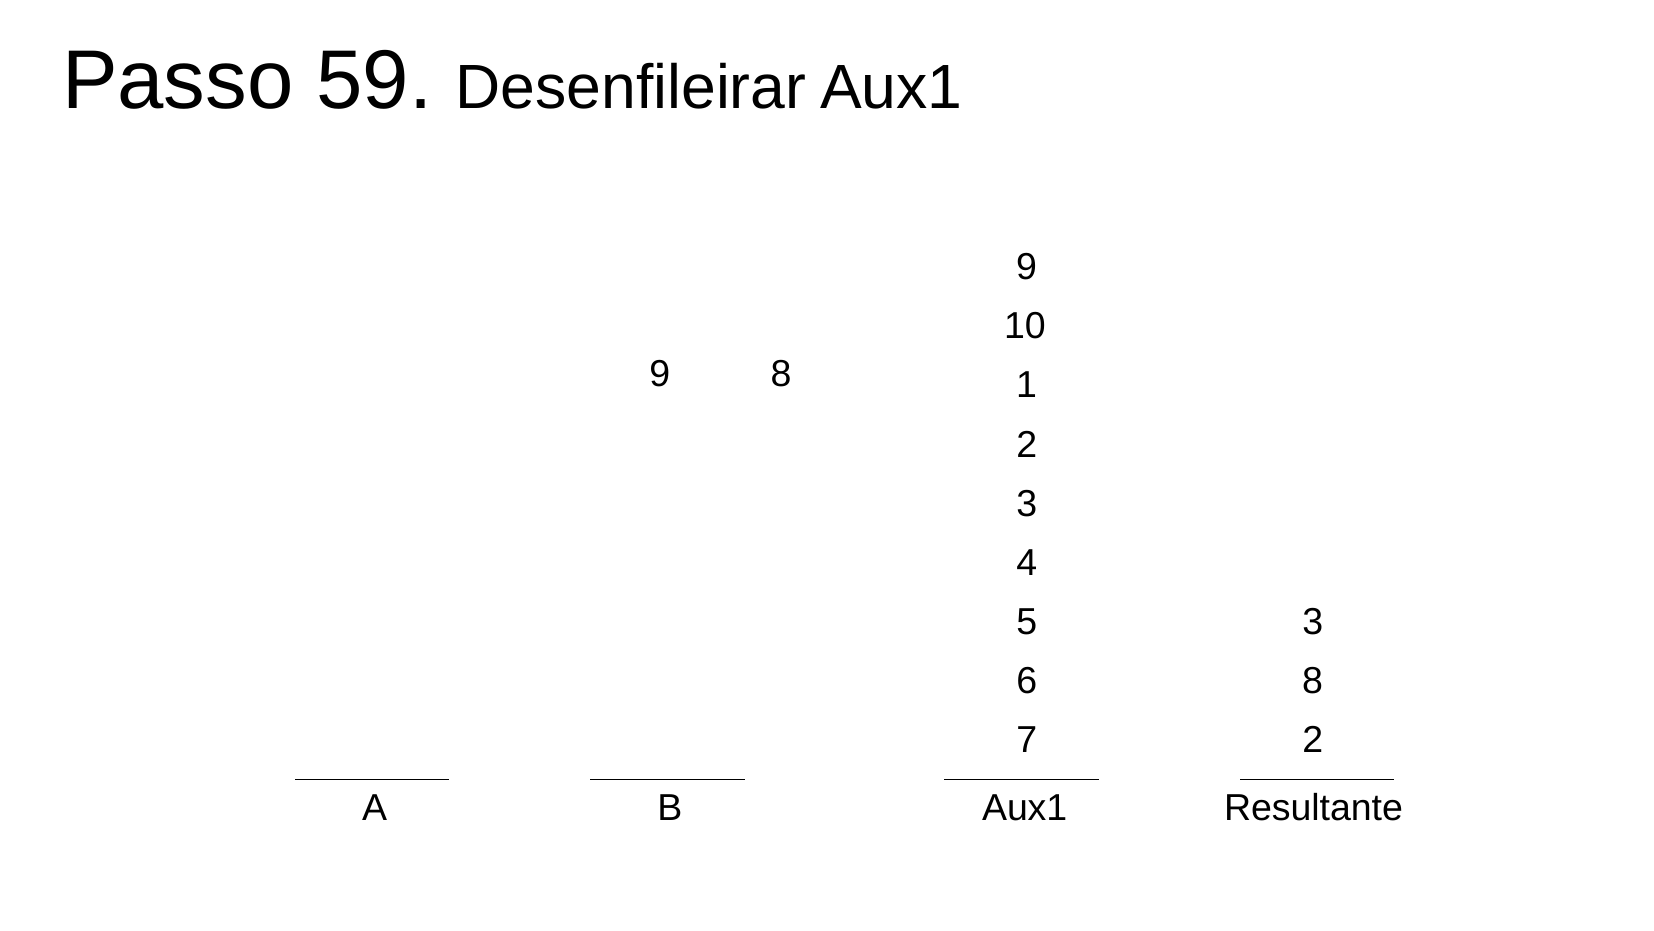

Passo 59. Desenfileirar Aux1
9
10
9
8
1
2
3
4
5
3
6
8
7
2
A
B
Aux1
Resultante